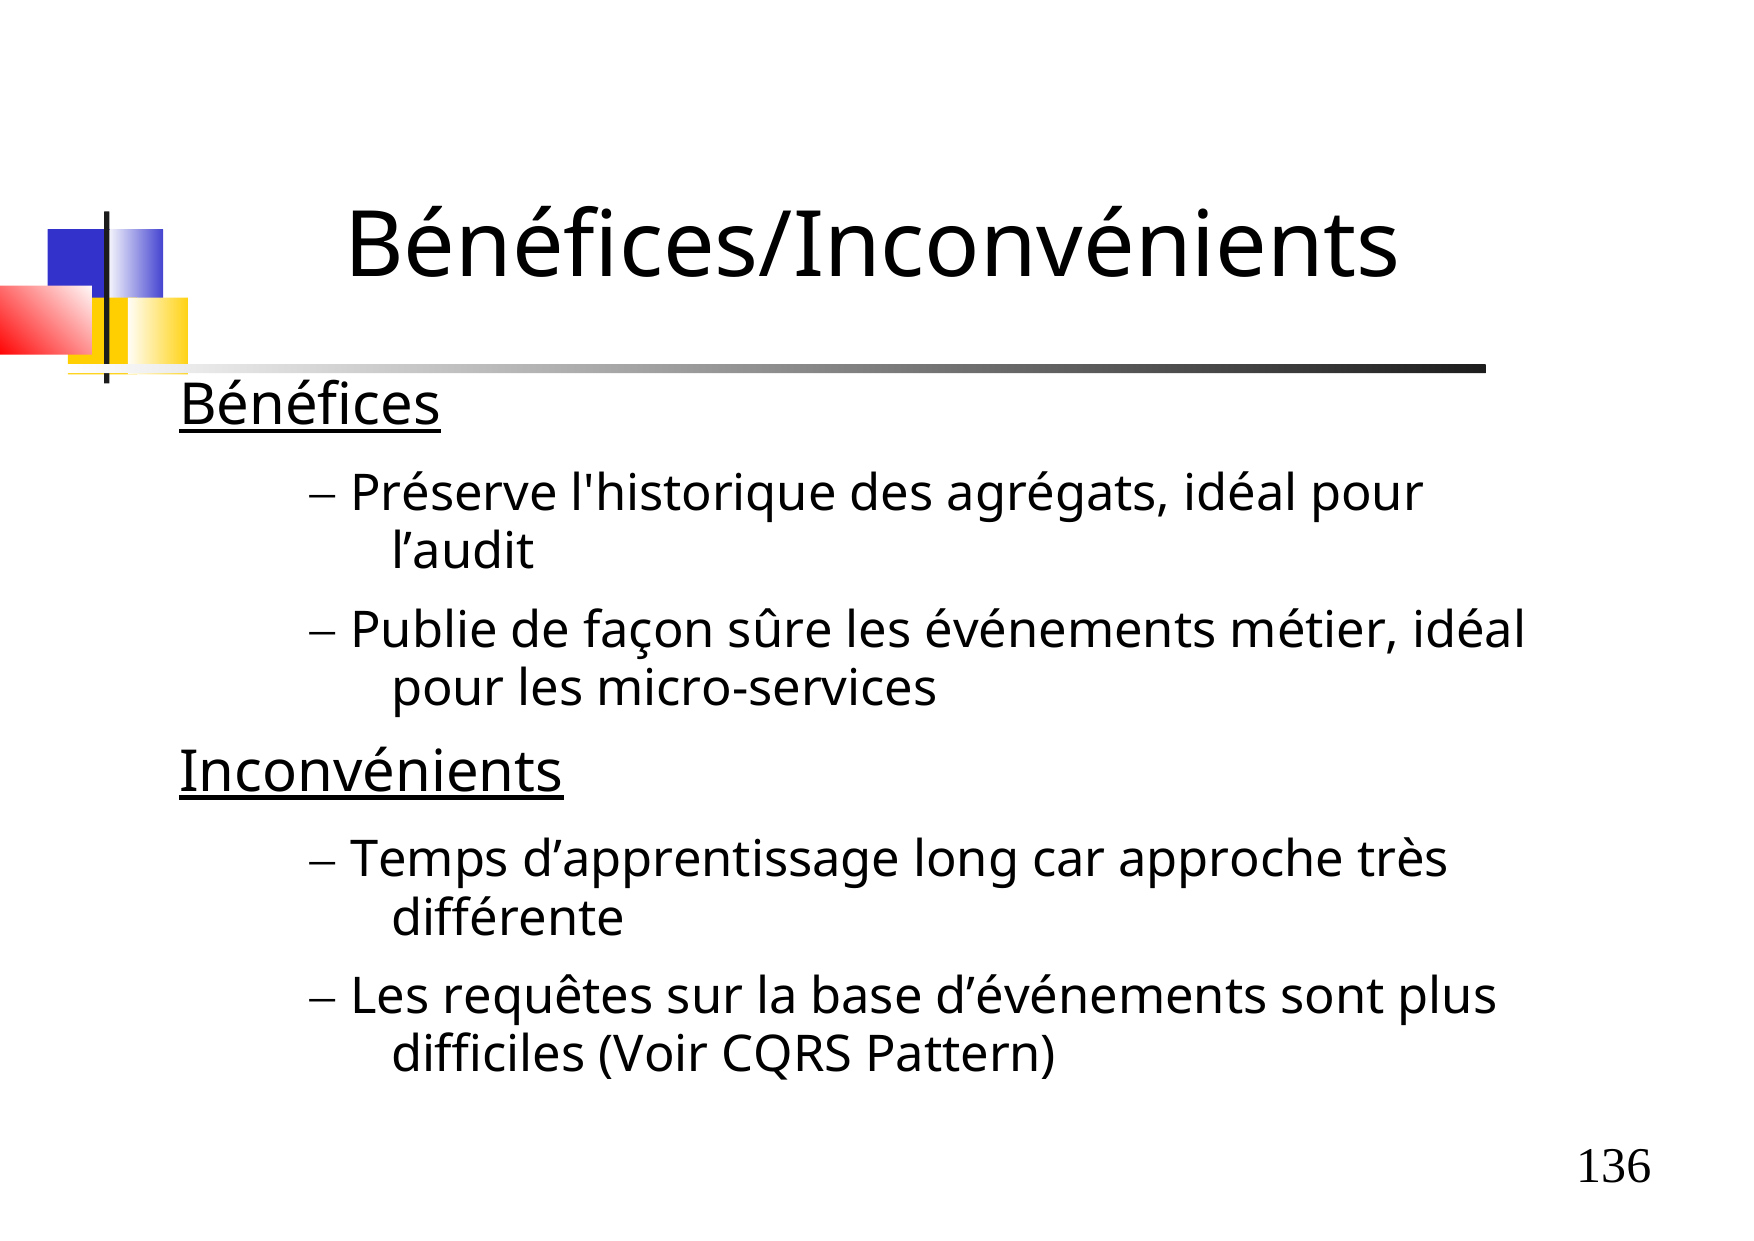

# Bénéfices/Inconvénients
Bénéfices
Préserve l'historique des agrégats, idéal pour l’audit
Publie de façon sûre les événements métier, idéal pour les micro-services
Inconvénients
Temps d’apprentissage long car approche très différente
Les requêtes sur la base d’événements sont plus difficiles (Voir CQRS Pattern)